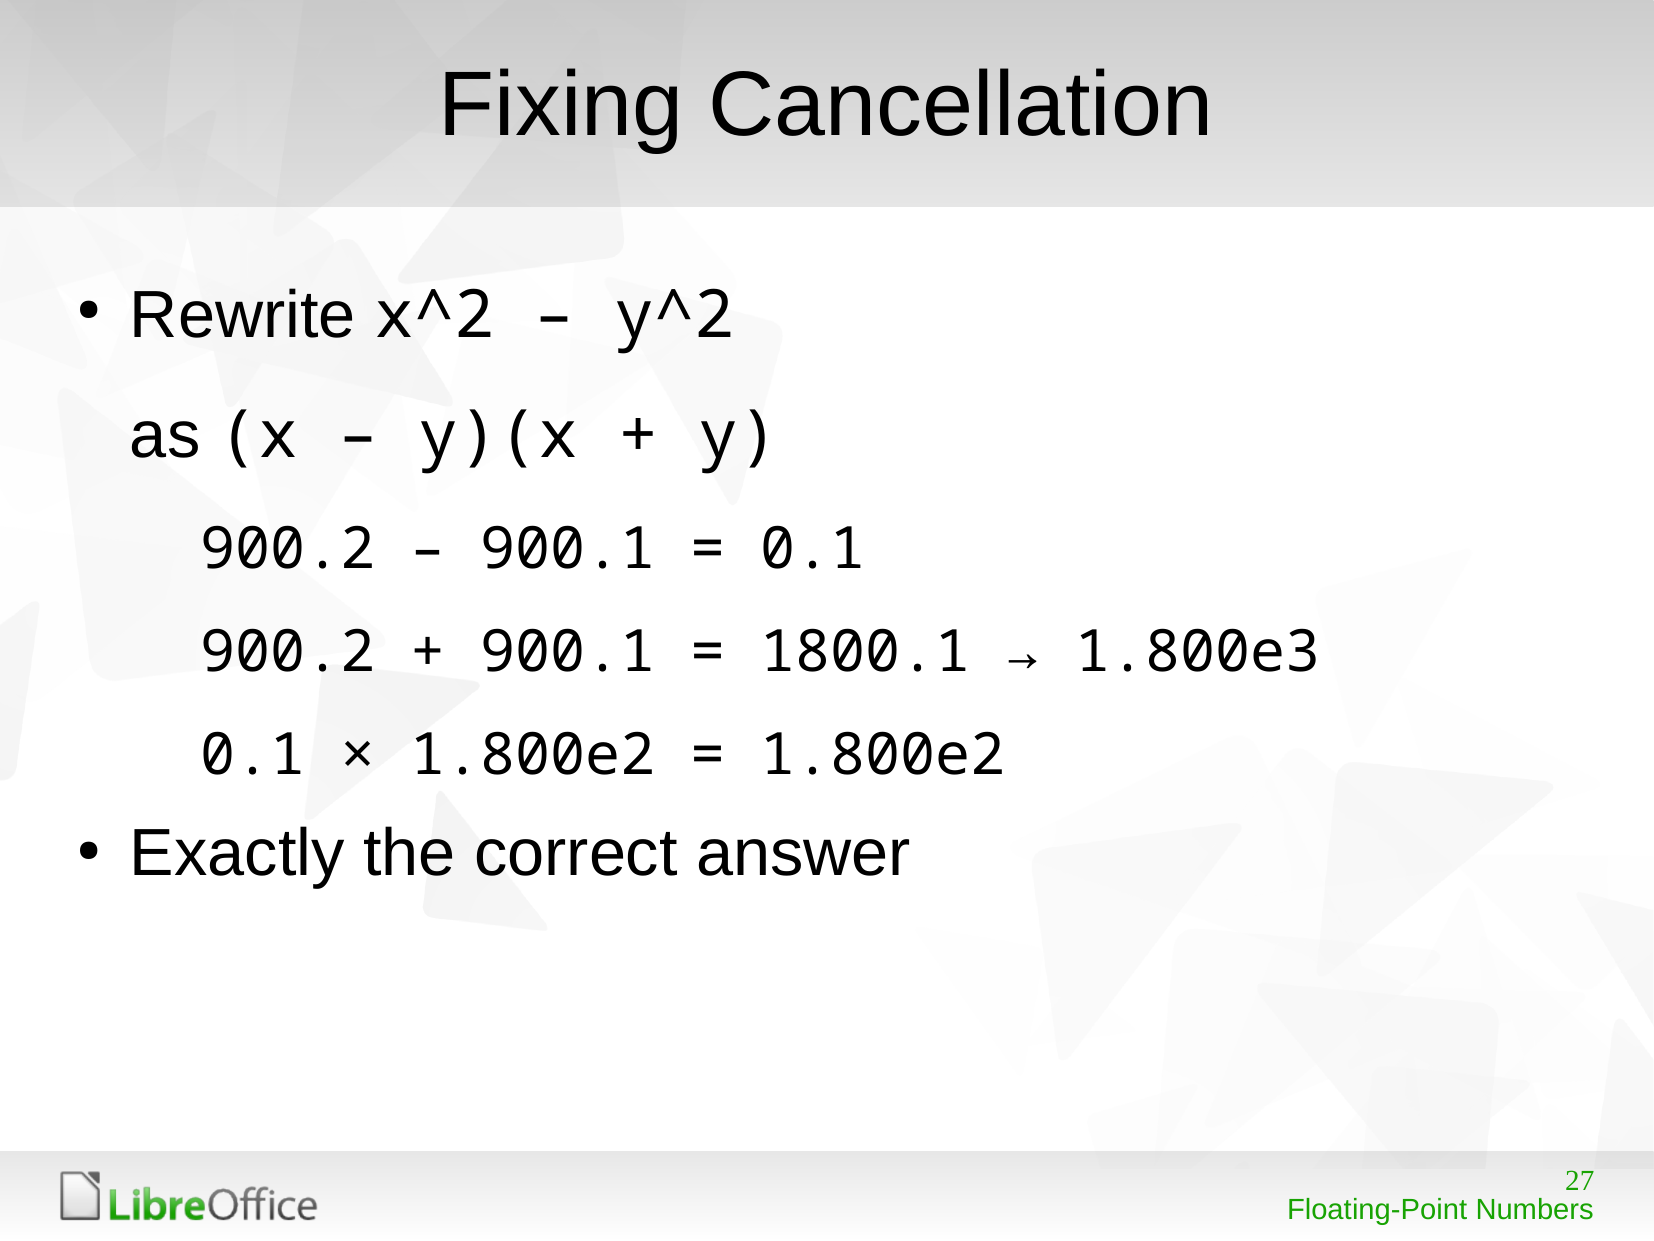

Fixing Cancellation
# Rewrite x^2 – y^2
as (x – y)(x + y)
900.2 – 900.1 = 0.1
900.2 + 900.1 = 1800.1 → 1.800e3
0.1 × 1.800e2 = 1.800e2
Exactly the correct answer
27
Floating-Point Numbers